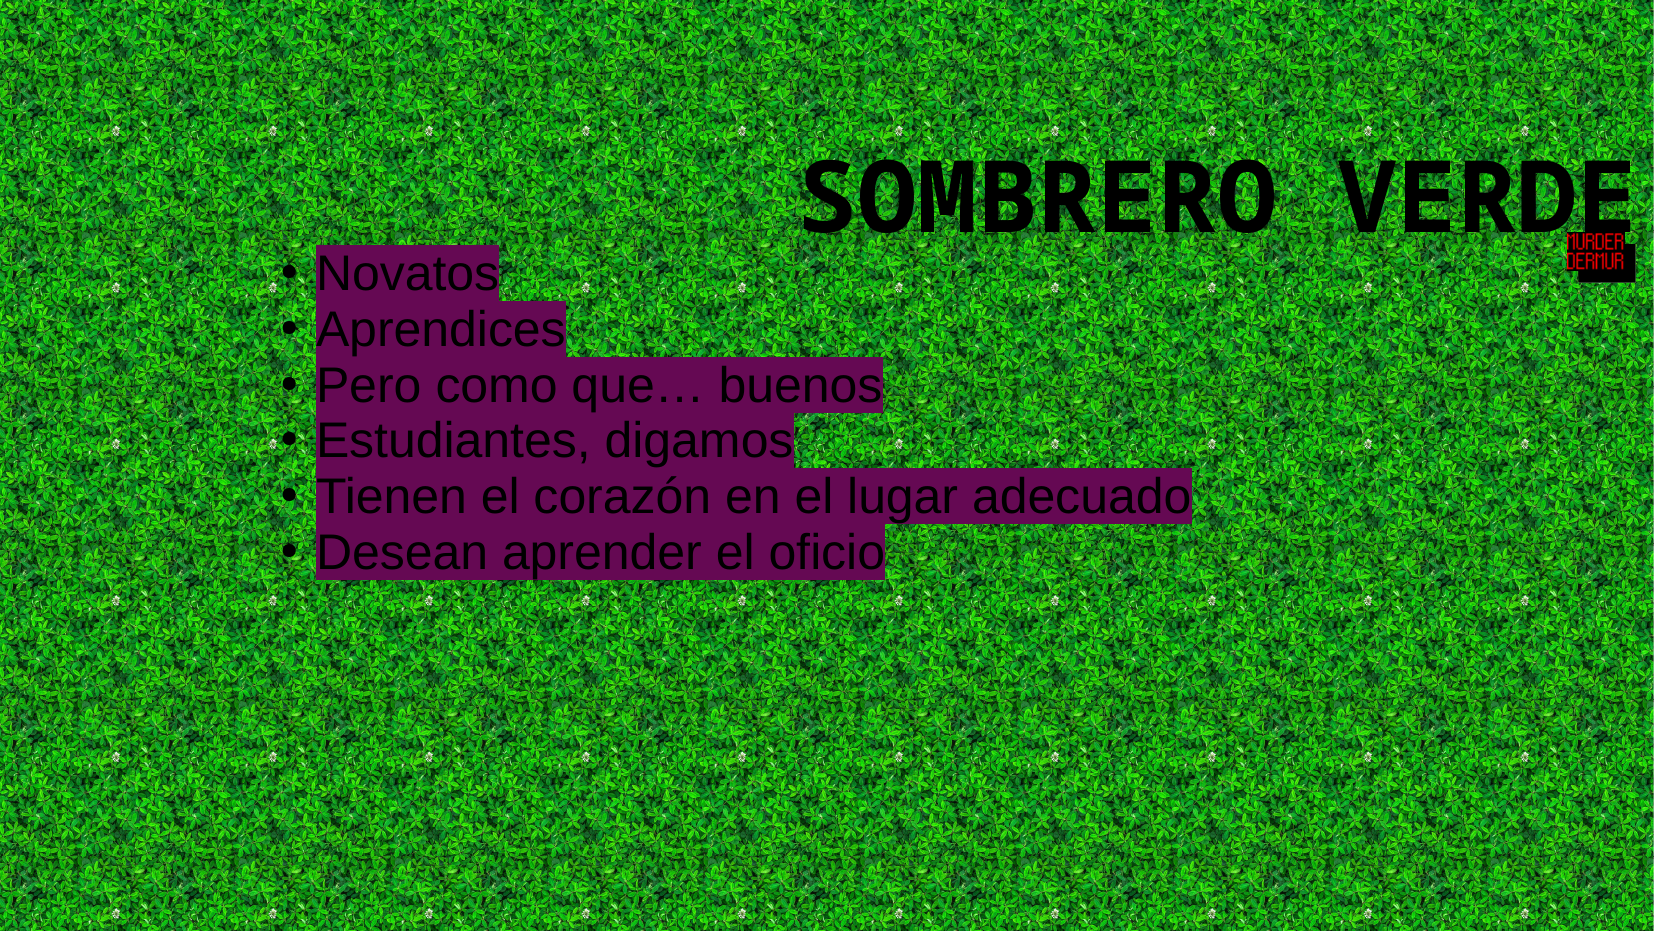

SOMBRERO VERDE
Novatos
Aprendices
Pero como que… buenos
Estudiantes, digamos
Tienen el corazón en el lugar adecuado
Desean aprender el oficio